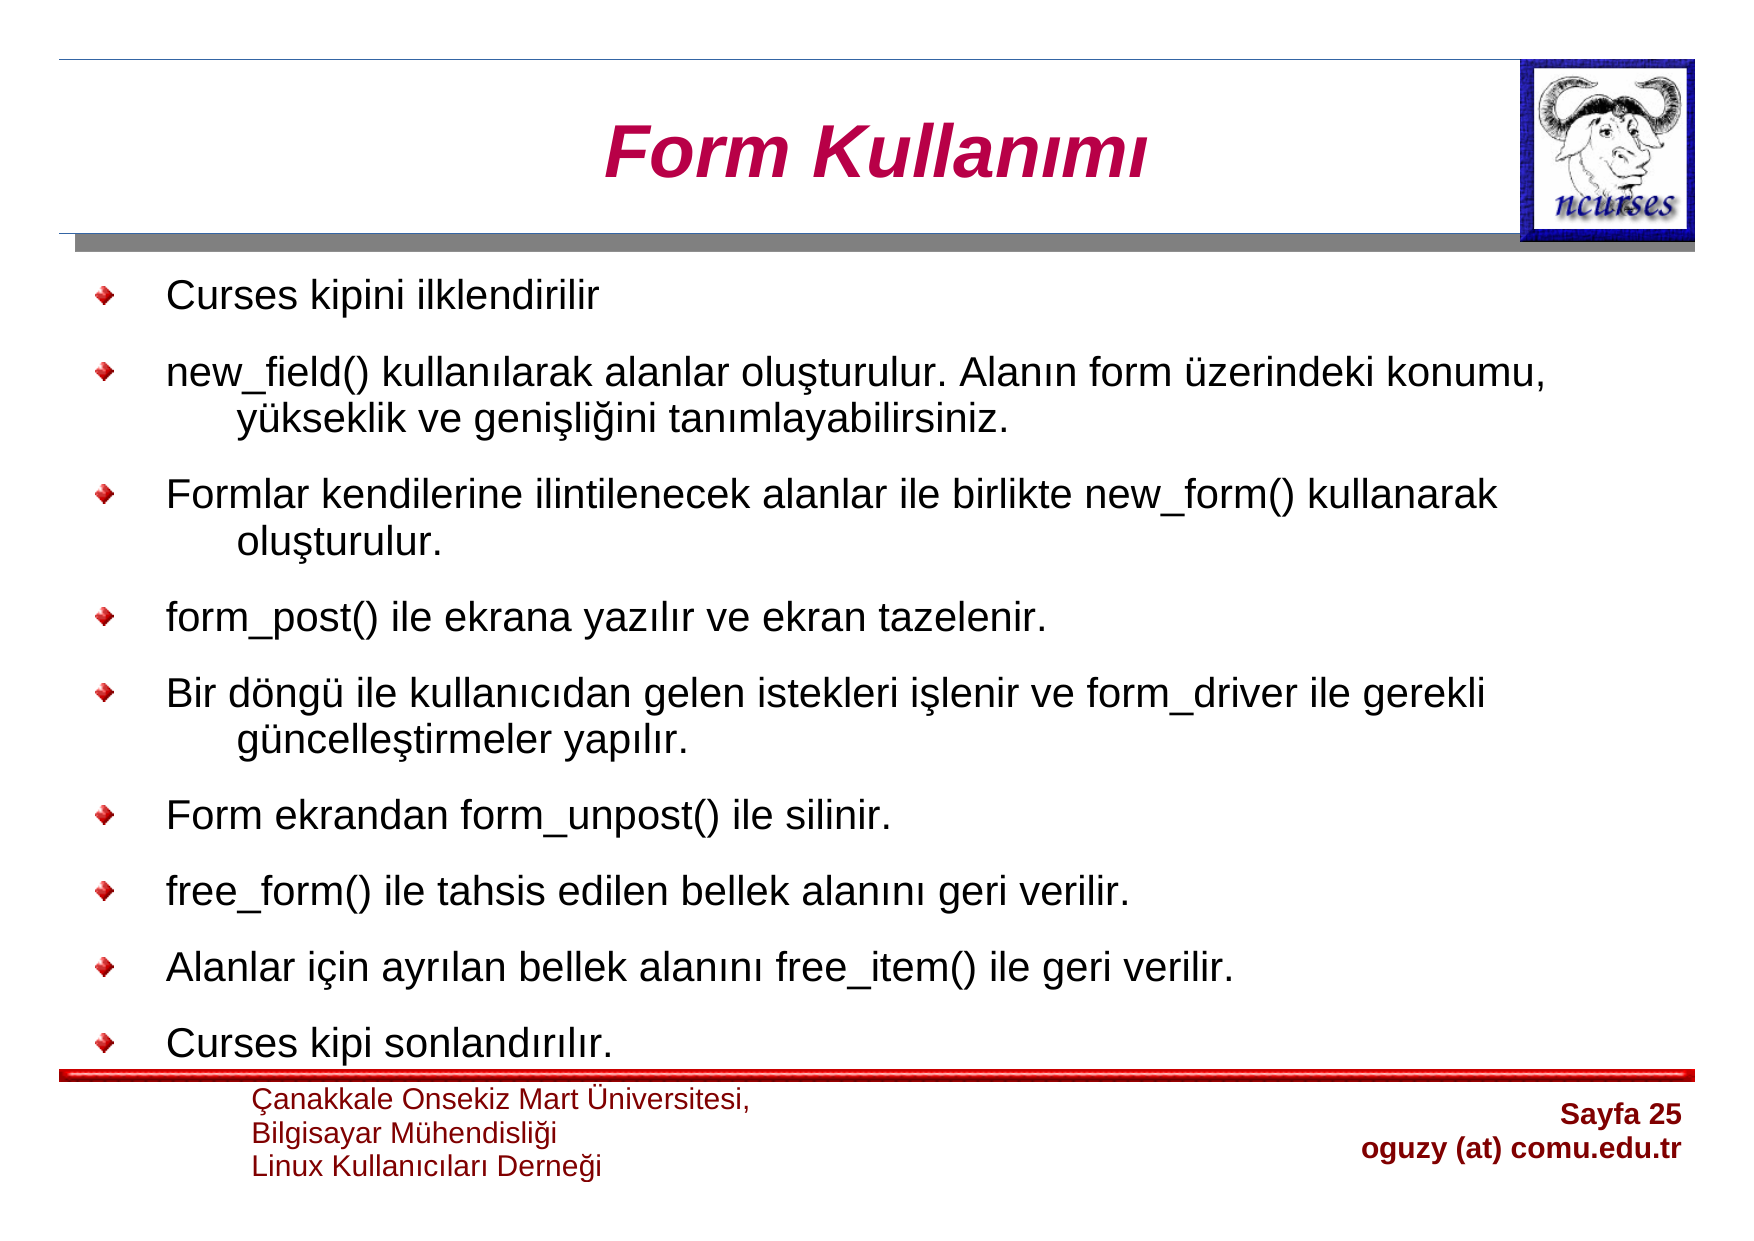

# Form Kullanımı
Curses kipini ilklendirilir
new_field() kullanılarak alanlar oluşturulur. Alanın form üzerindeki konumu, yükseklik ve genişliğini tanımlayabilirsiniz.
Formlar kendilerine ilintilenecek alanlar ile birlikte new_form() kullanarak oluşturulur.
form_post() ile ekrana yazılır ve ekran tazelenir.
Bir döngü ile kullanıcıdan gelen istekleri işlenir ve form_driver ile gerekli güncelleştirmeler yapılır.
Form ekrandan form_unpost() ile silinir.
free_form() ile tahsis edilen bellek alanını geri verilir.
Alanlar için ayrılan bellek alanını free_item() ile geri verilir.
Curses kipi sonlandırılır.